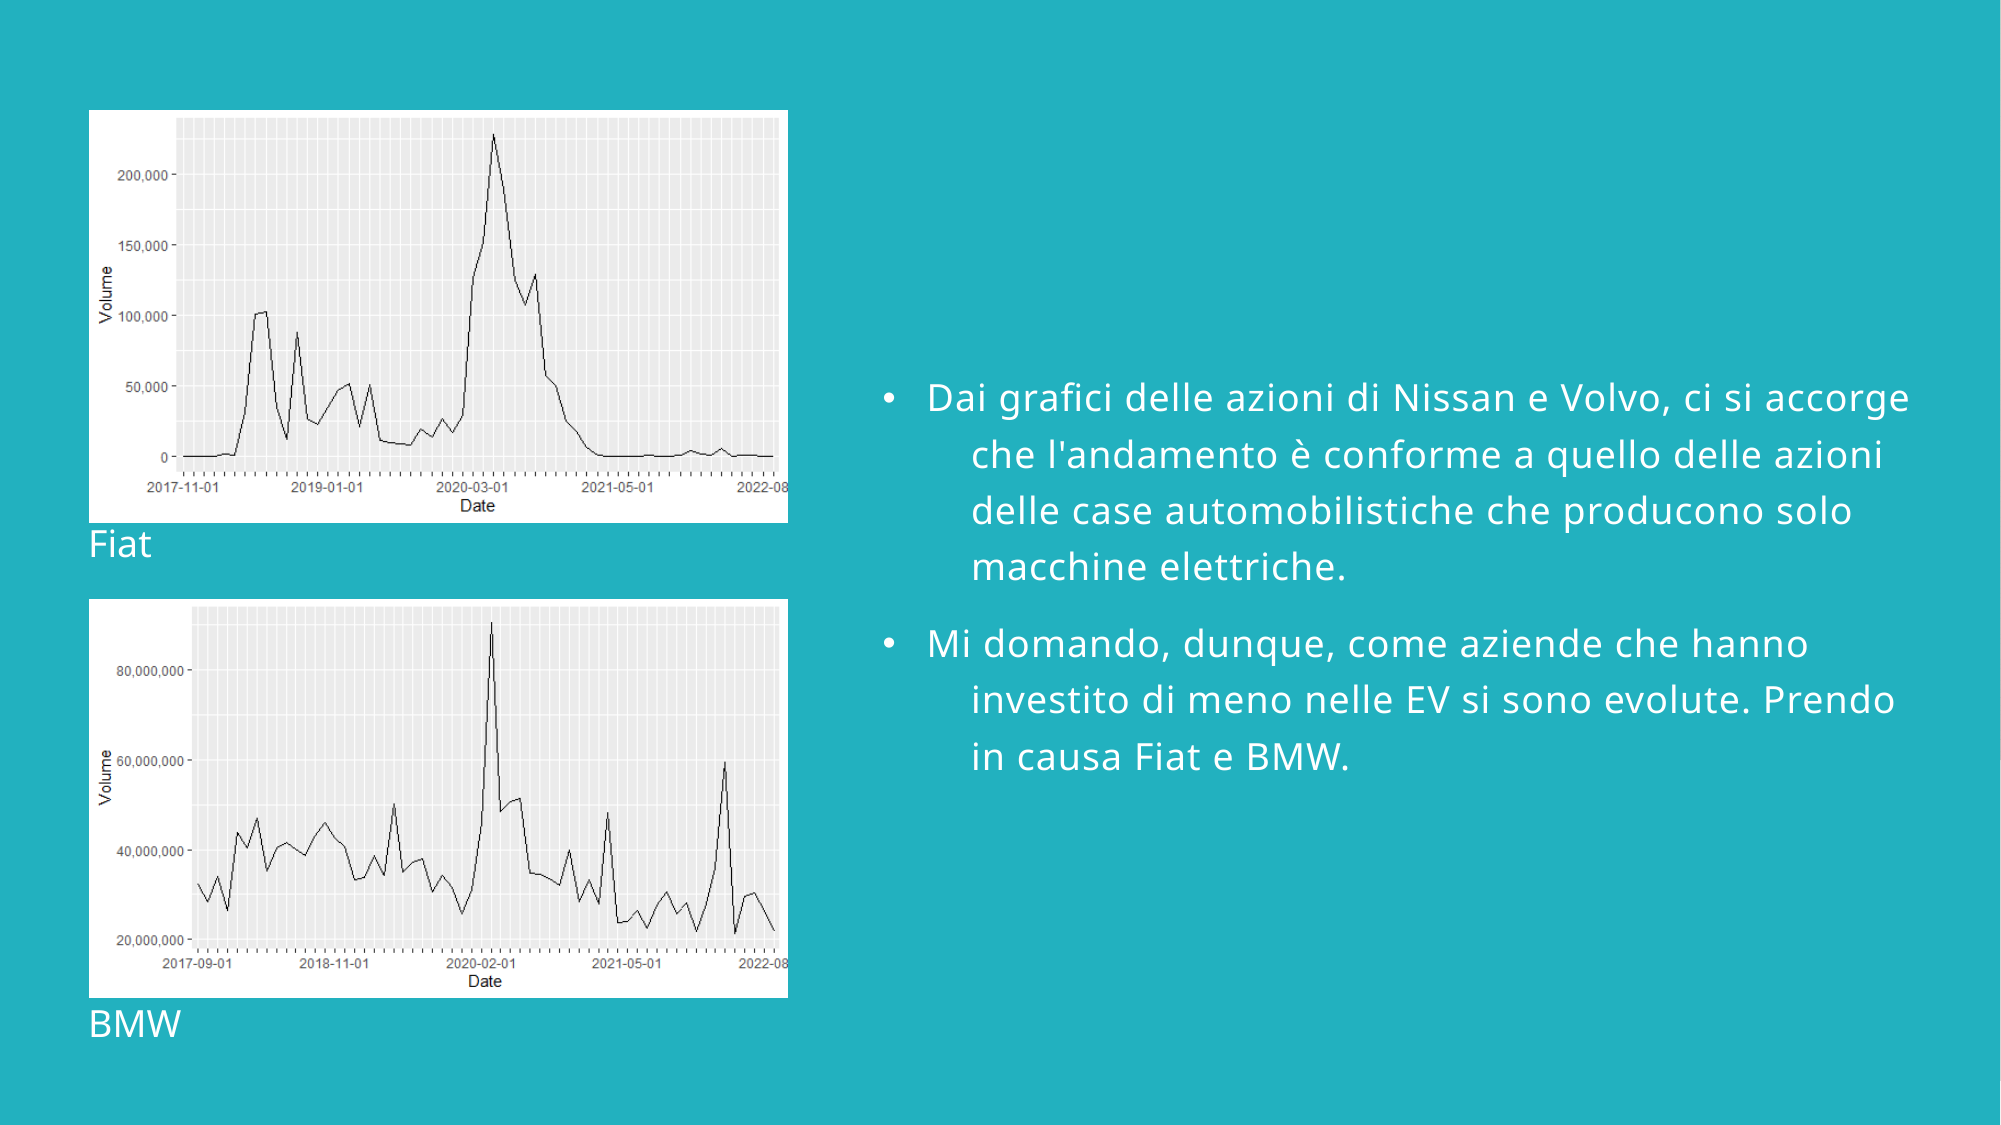

# Dai grafici delle azioni di Nissan e Volvo, ci si accorge che l'andamento è conforme a quello delle azioni delle case automobilistiche che producono solo macchine elettriche.
Mi domando, dunque, come aziende che hanno investito di meno nelle EV si sono evolute. Prendo in causa Fiat e BMW.
Fiat
BMW